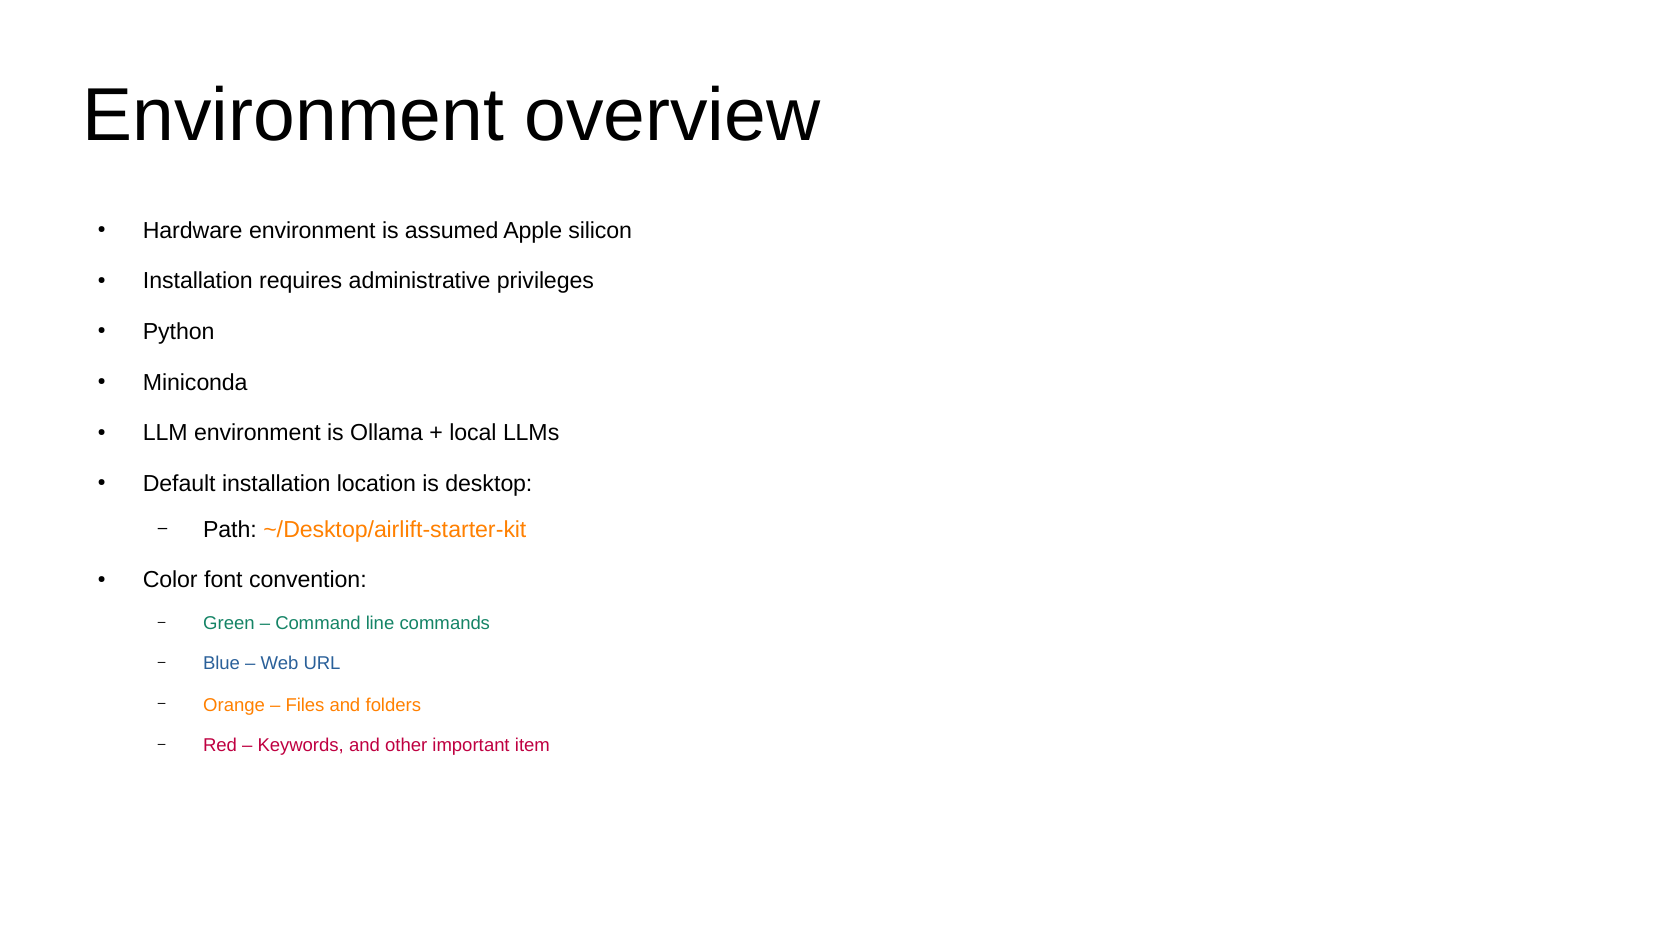

# Environment overview
Hardware environment is assumed Apple silicon
Installation requires administrative privileges
Python
Miniconda
LLM environment is Ollama + local LLMs
Default installation location is desktop:
Path: ~/Desktop/airlift-starter-kit
Color font convention:
Green – Command line commands
Blue – Web URL
Orange – Files and folders
Red – Keywords, and other important item